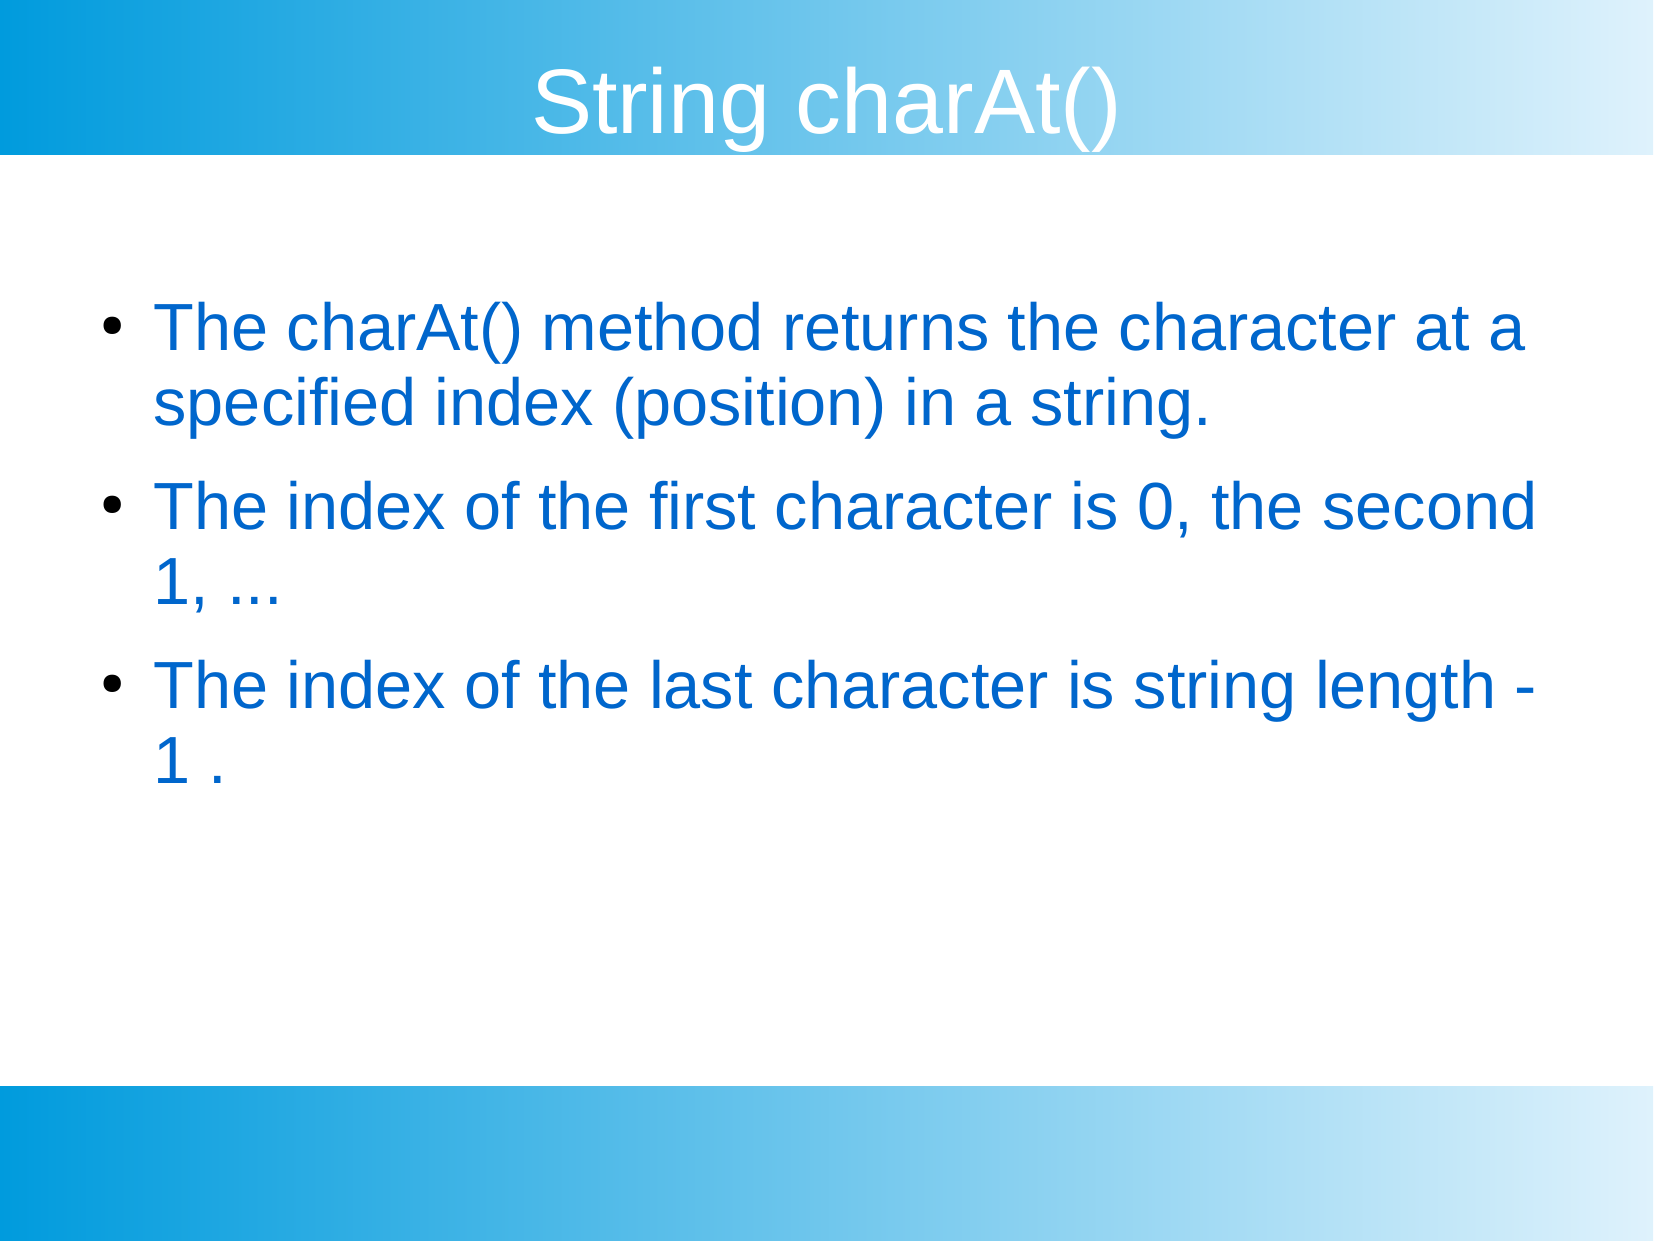

# String charAt()
The charAt() method returns the character at a specified index (position) in a string.
The index of the first character is 0, the second 1, ...
The index of the last character is string length - 1 .